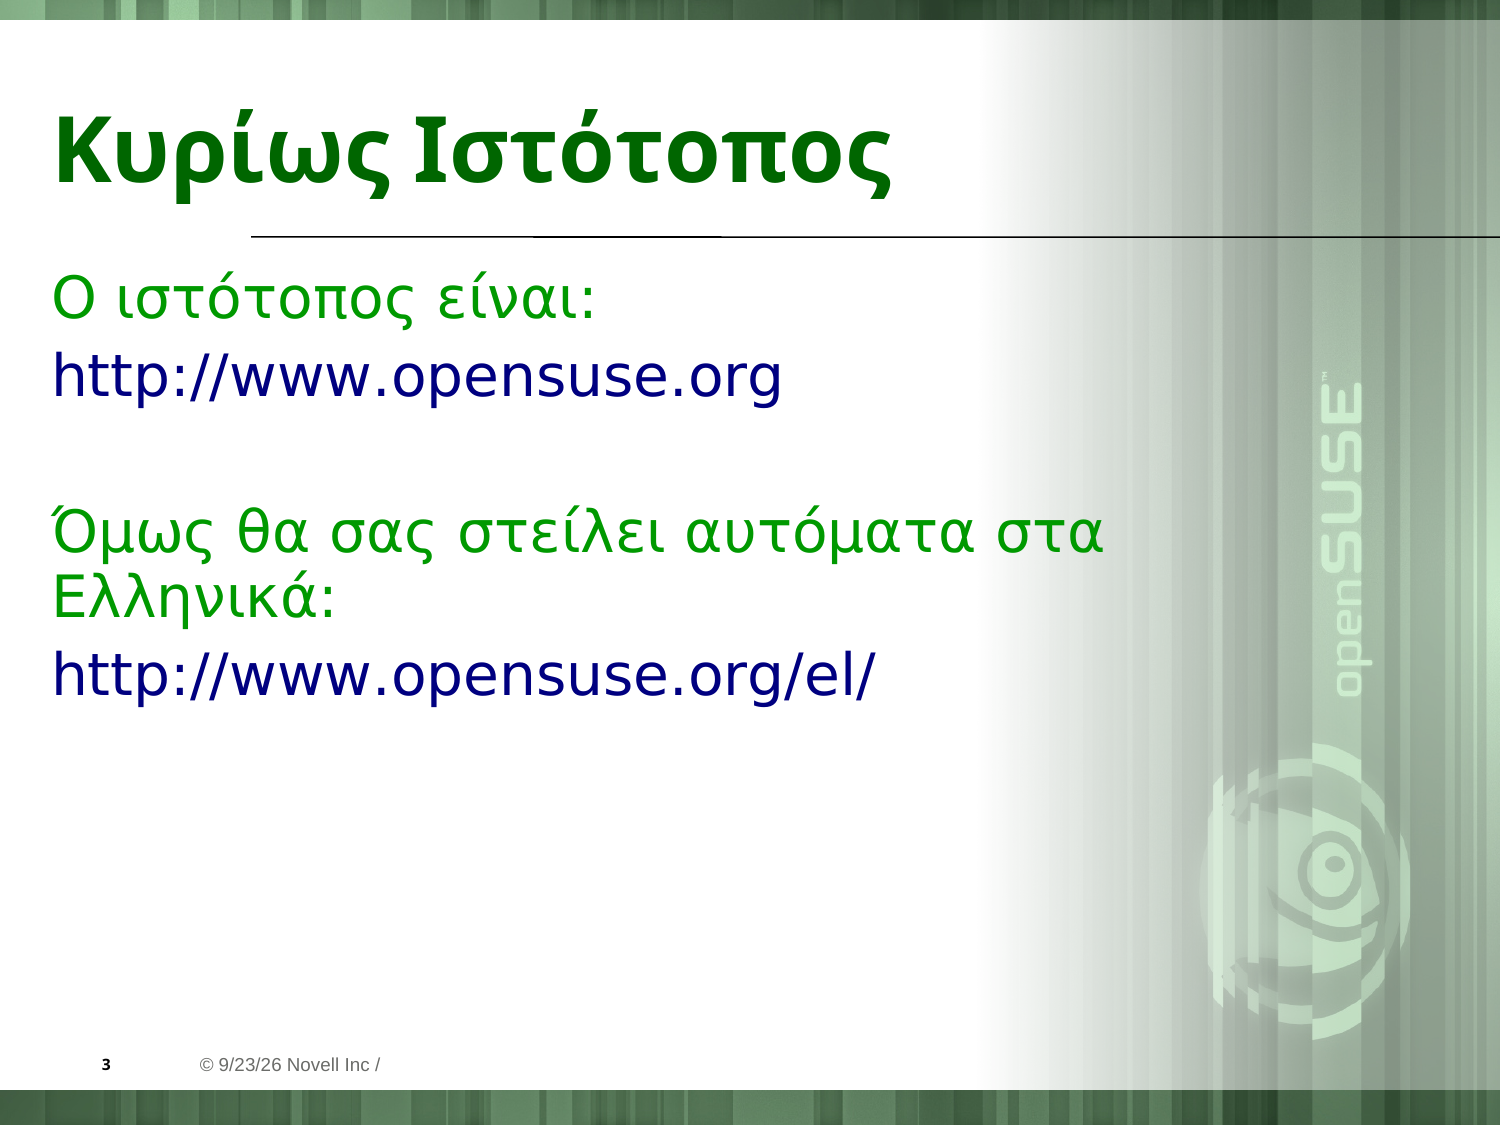

# Κυρίως Ιστότοπος
Ο ιστότοπος είναι:
http://www.opensuse.org
Όμως θα σας στείλει αυτόματα στα Ελληνικά:
http://www.opensuse.org/el/